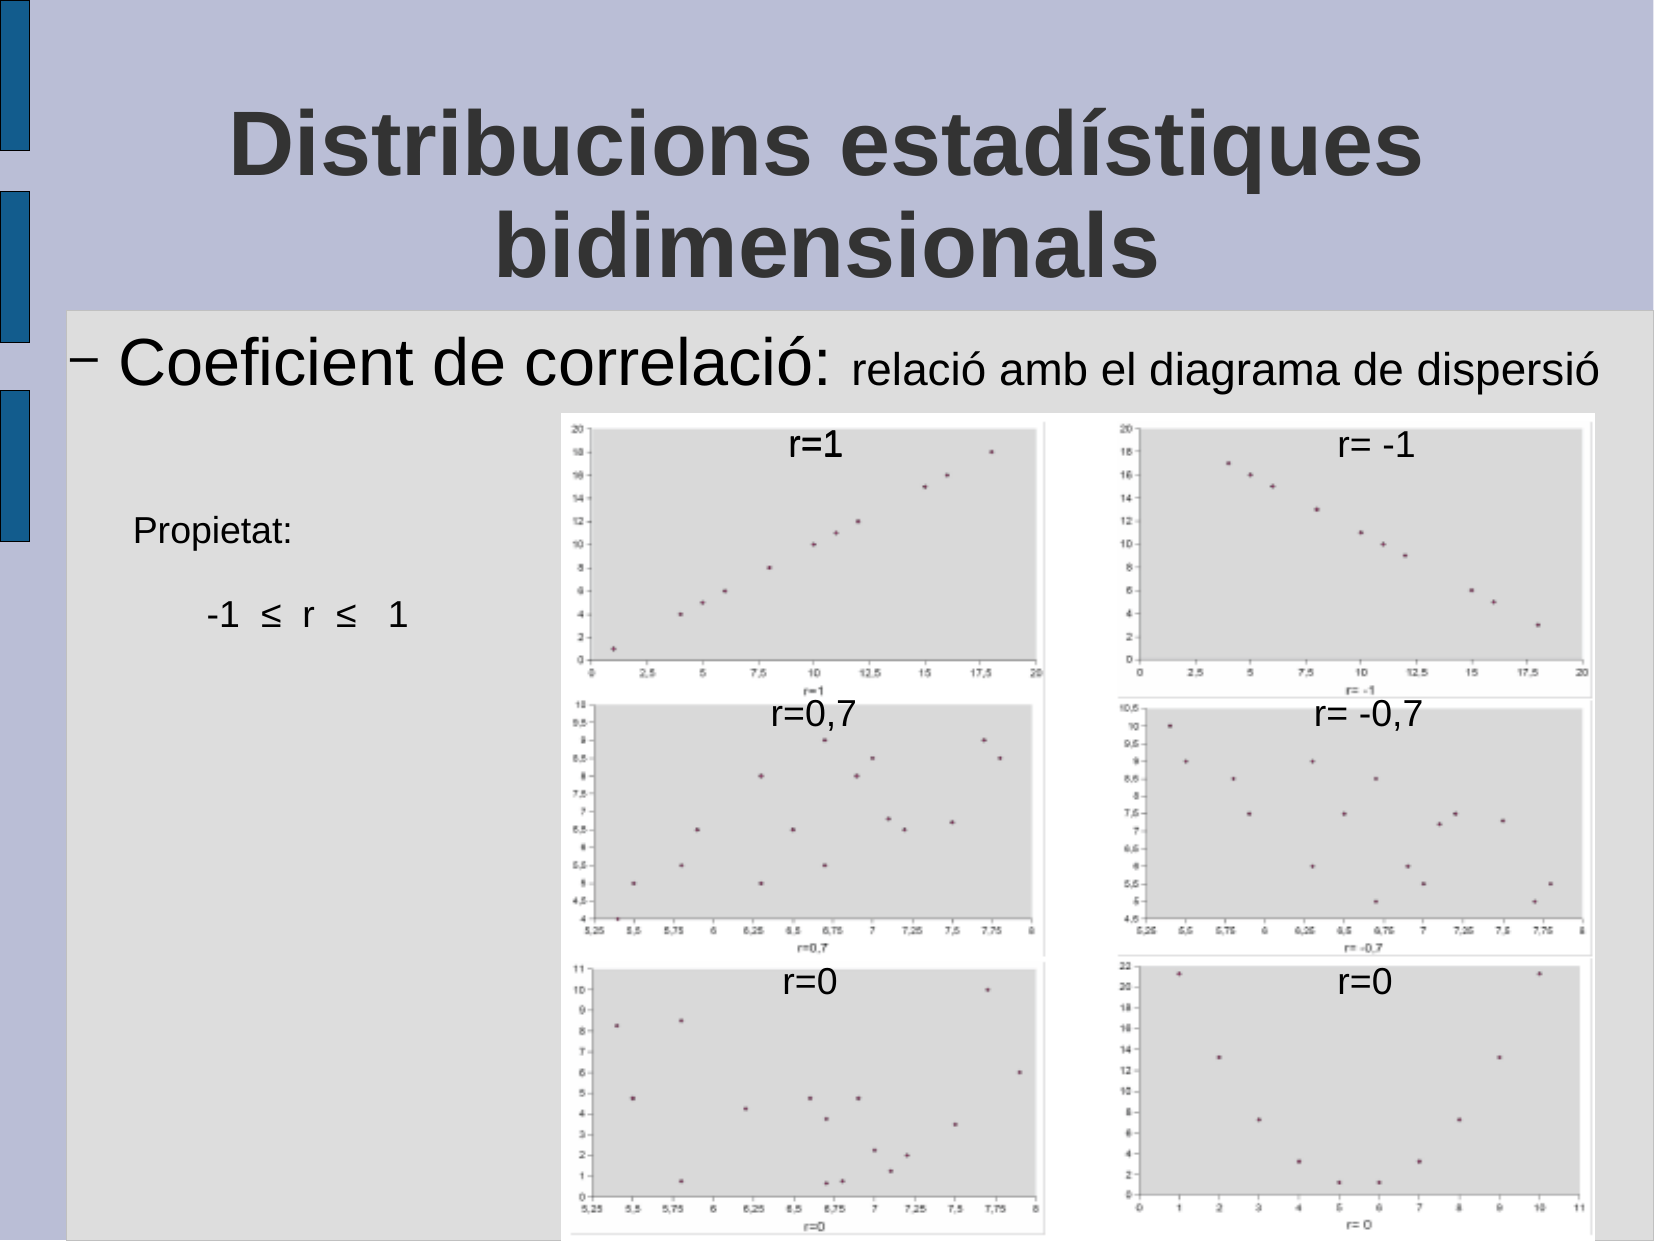

# Distribucions estadístiques bidimensionals
Coeficient de correlació: relació amb el diagrama de dispersió
r=1
r=1
r= -1
Propietat:
 	-1 ≤ r ≤ 1
r=0,7
r= -0,7
r=0
r=0